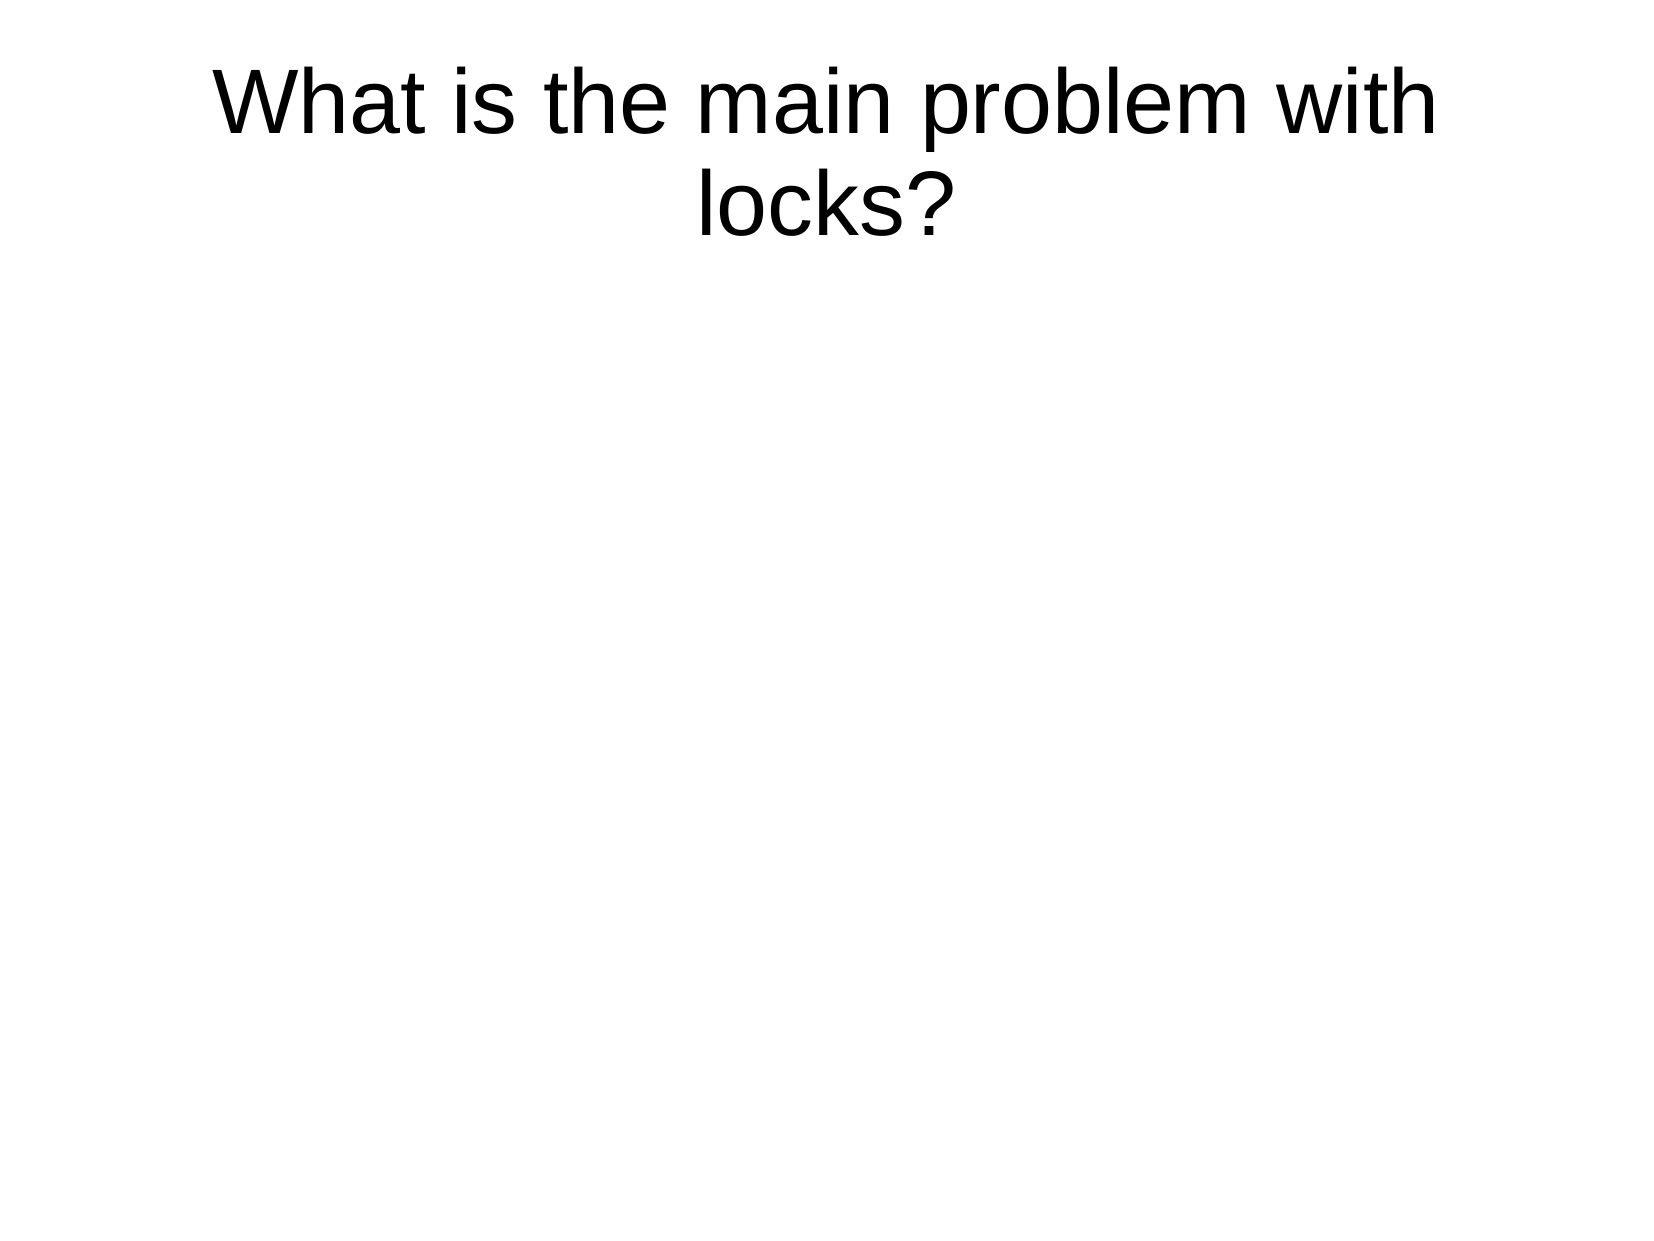

# What is the main problem with locks?